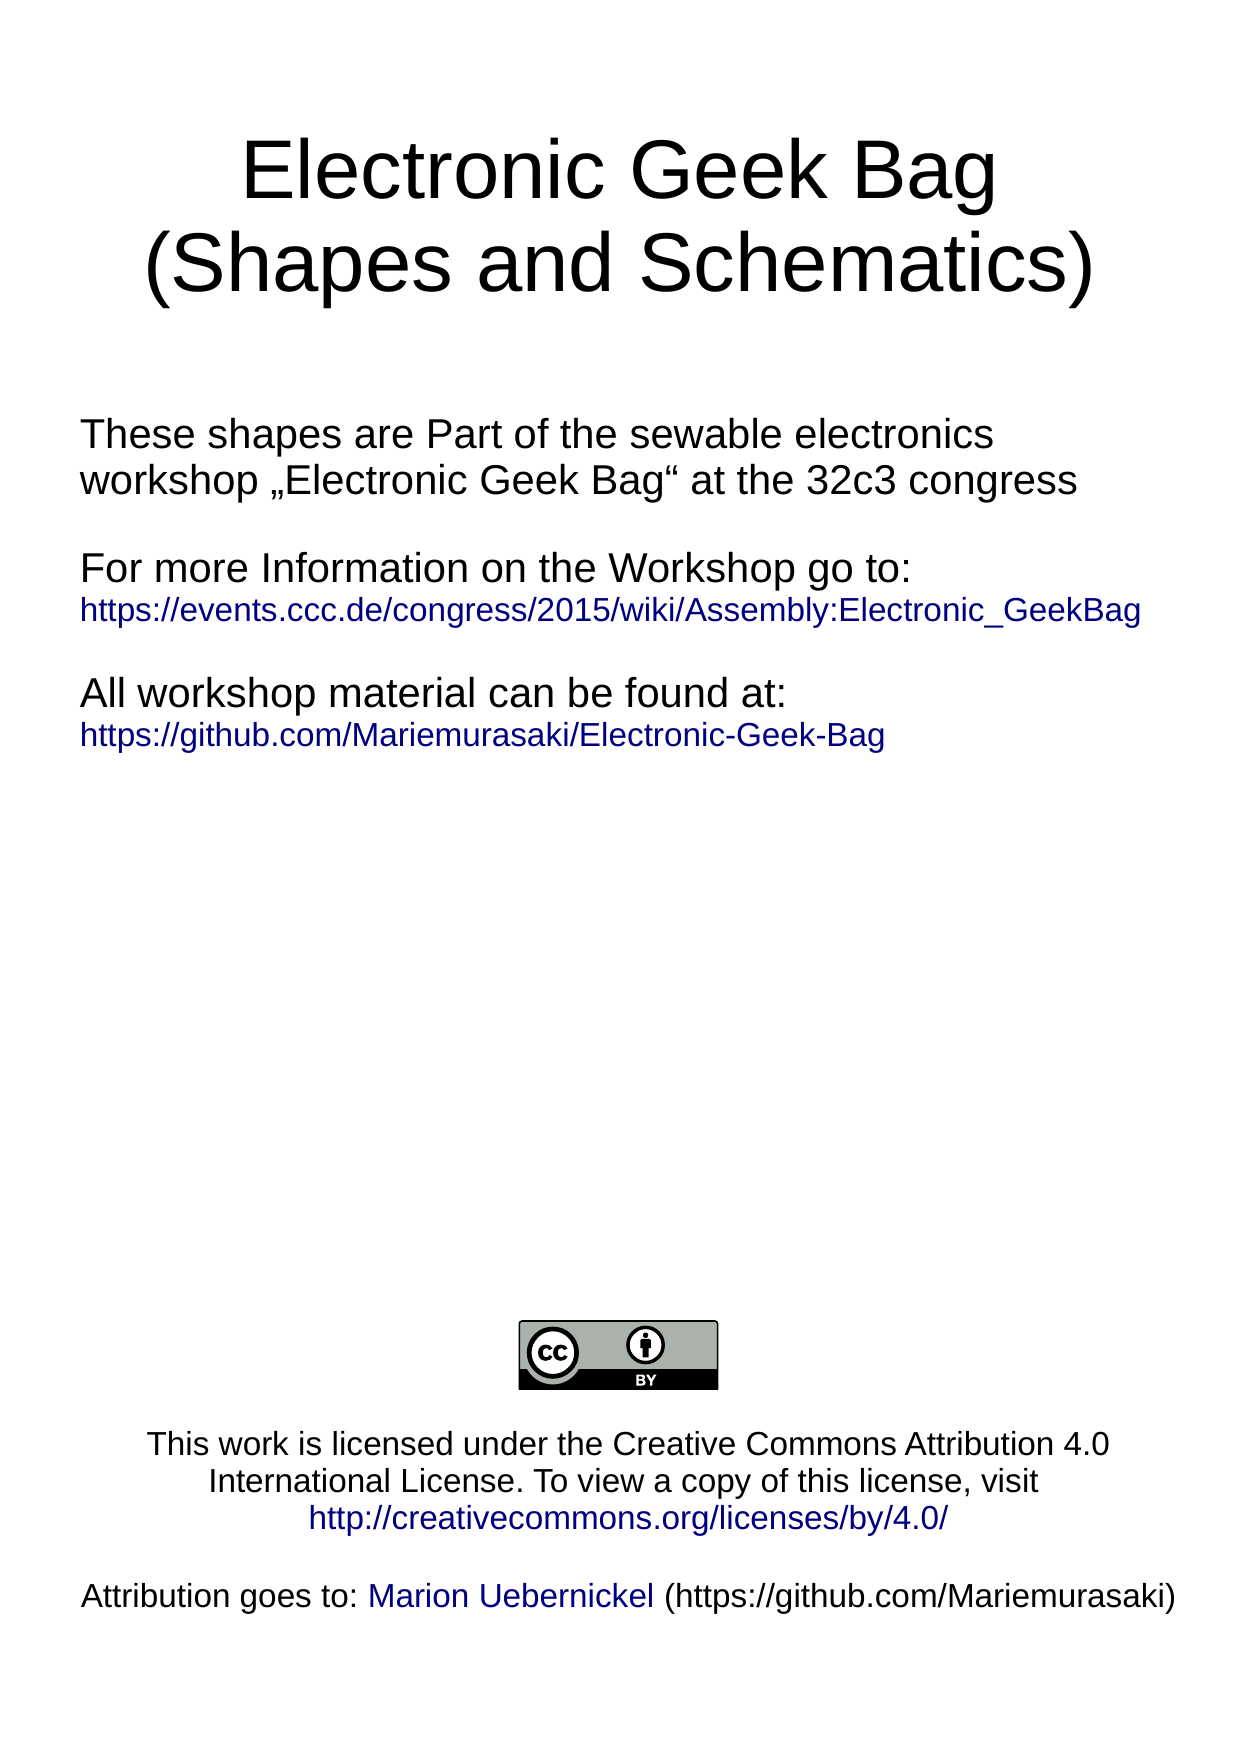

# Electronic Geek Bag (Shapes and Schematics)
These shapes are Part of the sewable electronics workshop „Electronic Geek Bag“ at the 32c3 congress
For more Information on the Workshop go to:
https://events.ccc.de/congress/2015/wiki/Assembly:Electronic_GeekBag
All workshop material can be found at:
https://github.com/Mariemurasaki/Electronic-Geek-Bag
This work is licensed under the Creative Commons Attribution 4.0 International License. To view a copy of this license, visit http://creativecommons.org/licenses/by/4.0/
Attribution goes to: Marion Uebernickel (https://github.com/Mariemurasaki)